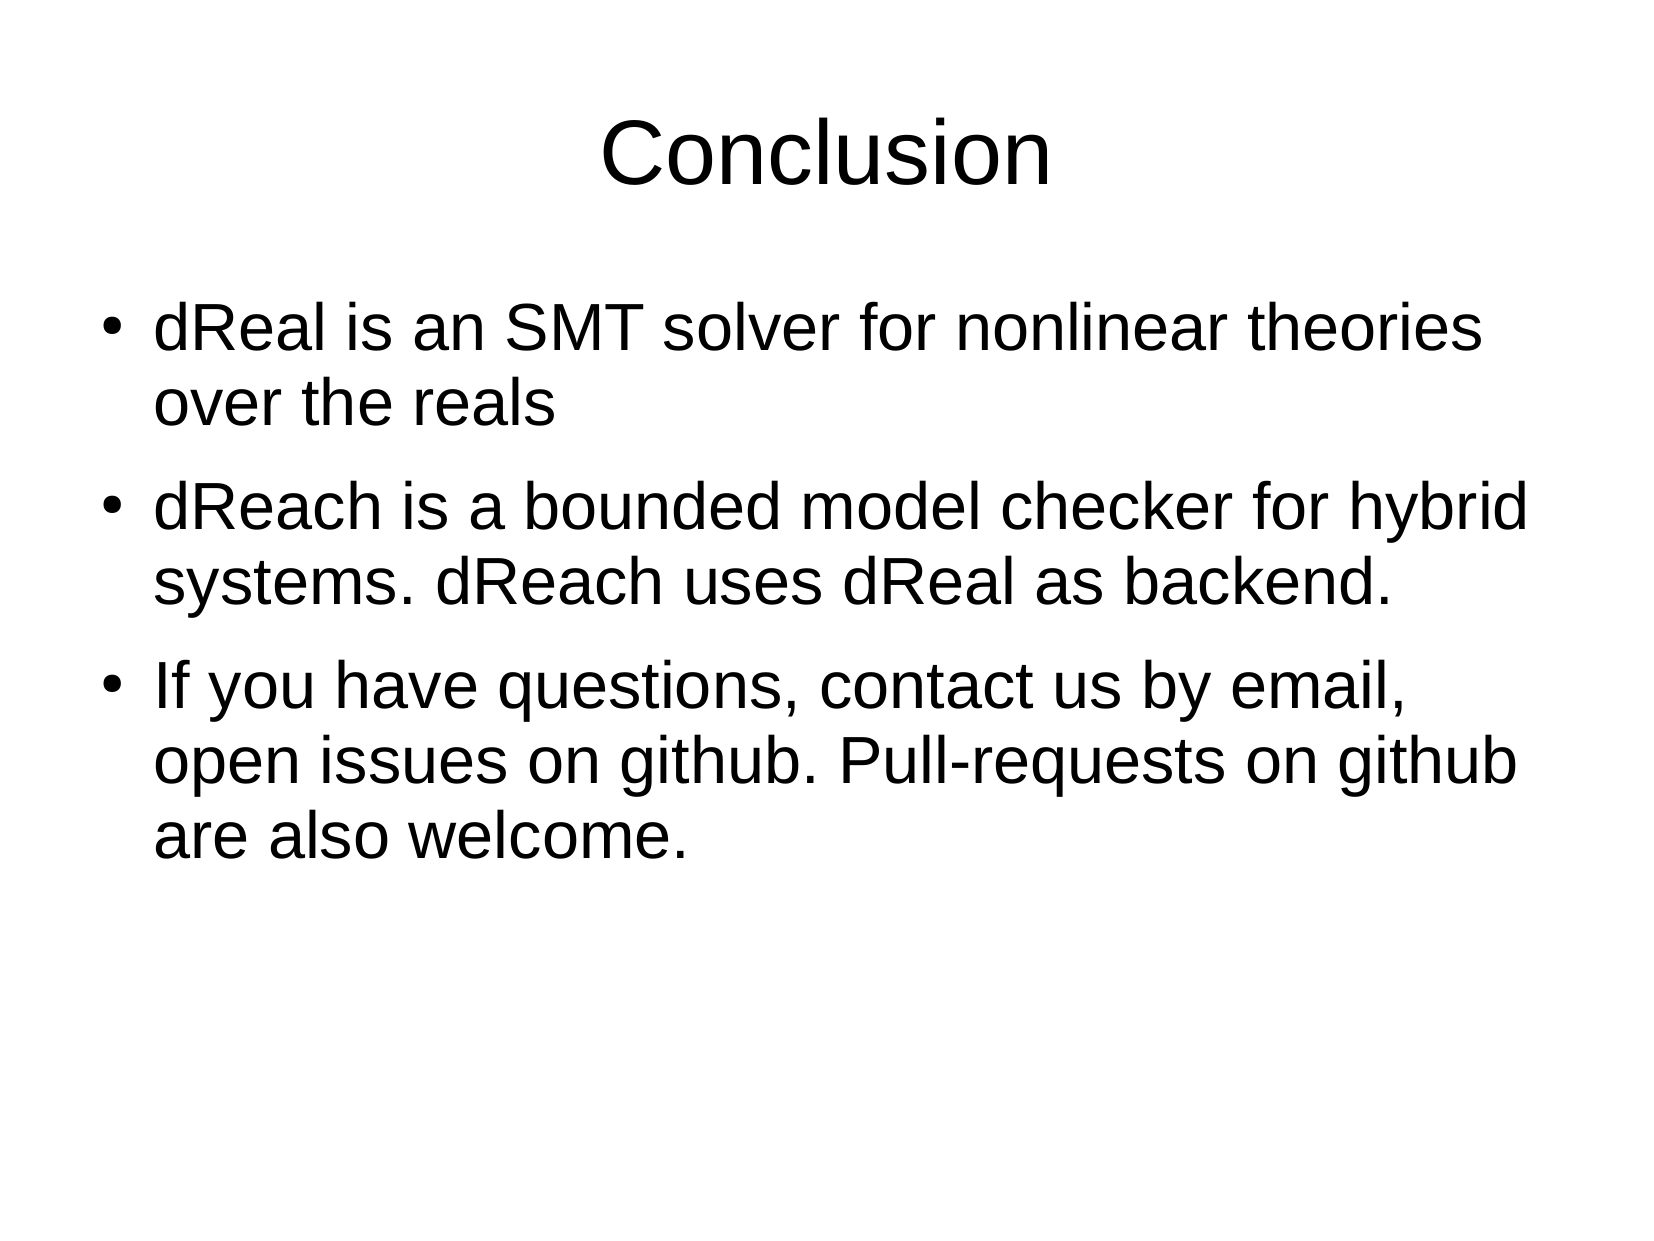

# Conclusion
dReal is an SMT solver for nonlinear theories over the reals
dReach is a bounded model checker for hybrid systems. dReach uses dReal as backend.
If you have questions, contact us by email, open issues on github. Pull-requests on github are also welcome.